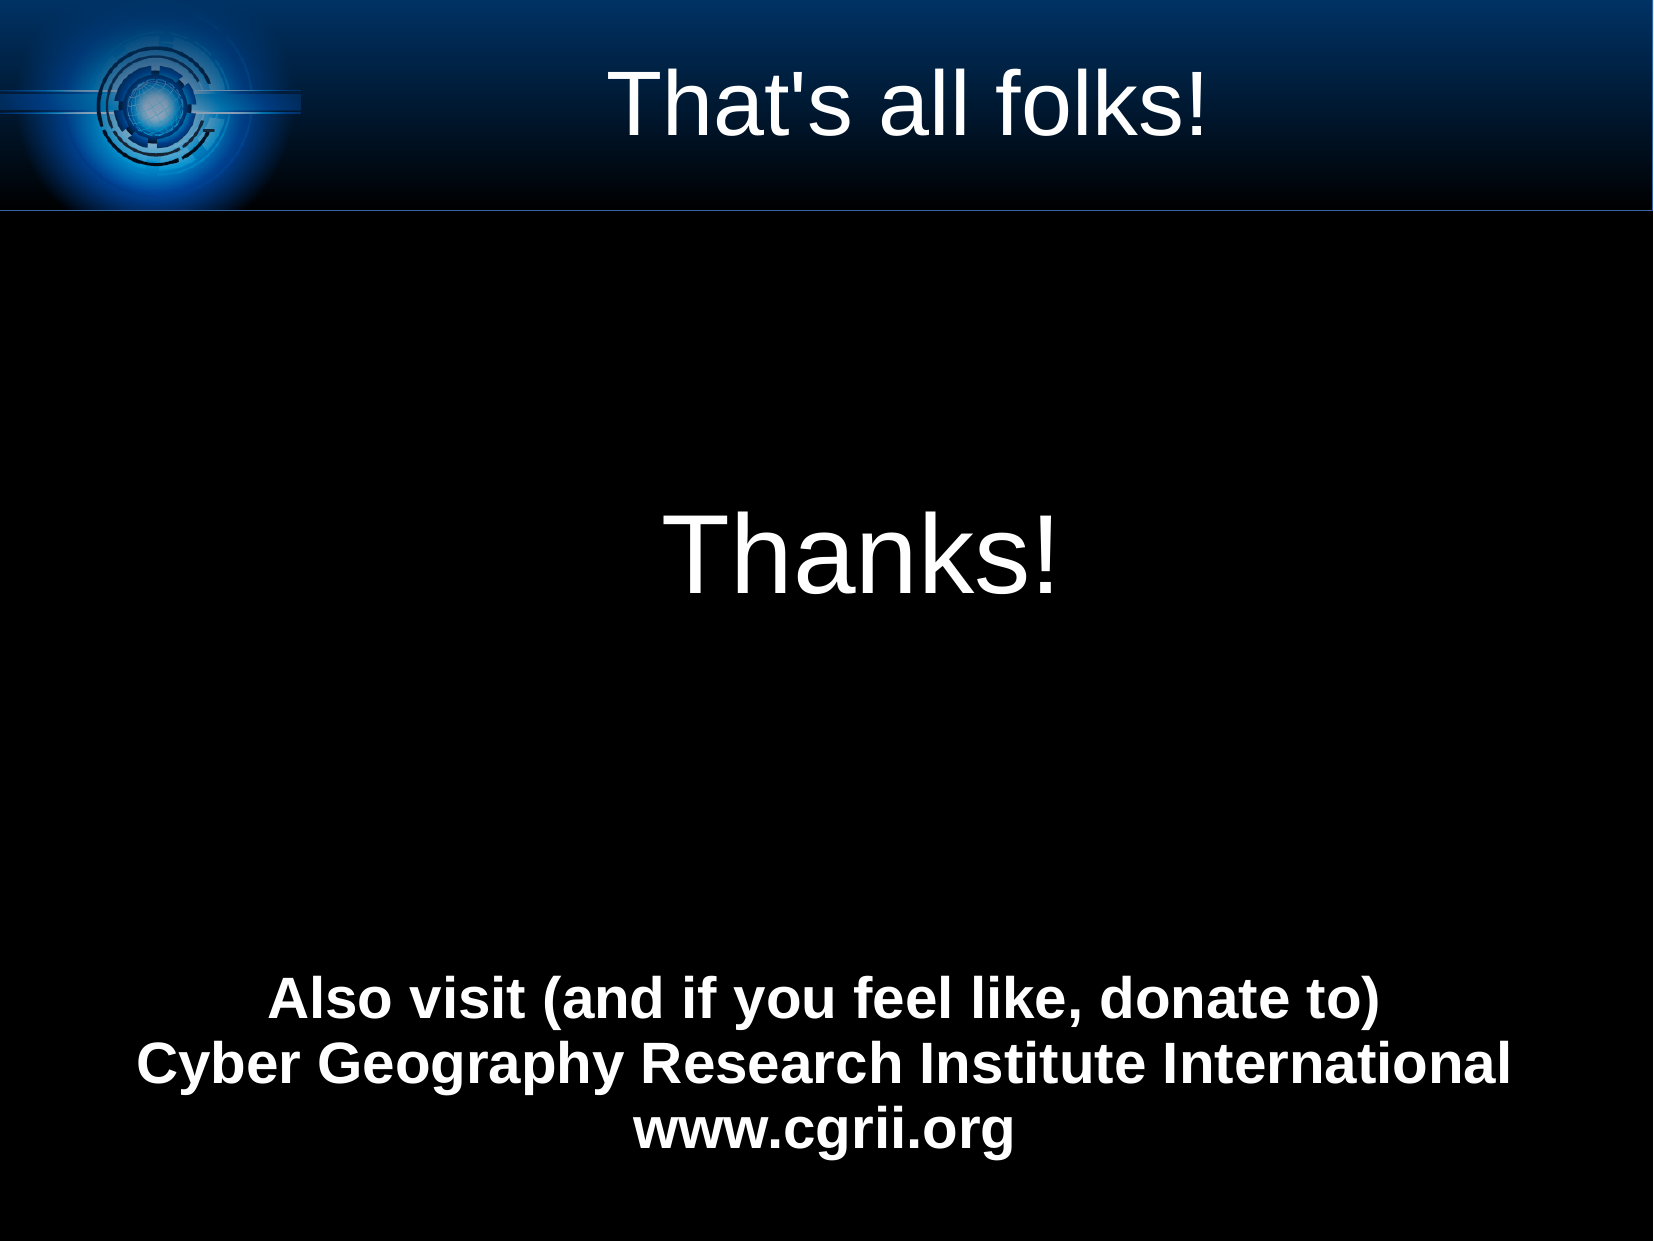

# That's all folks!
Thanks!
Also visit (and if you feel like, donate to)
Cyber Geography Research Institute International
www.cgrii.org